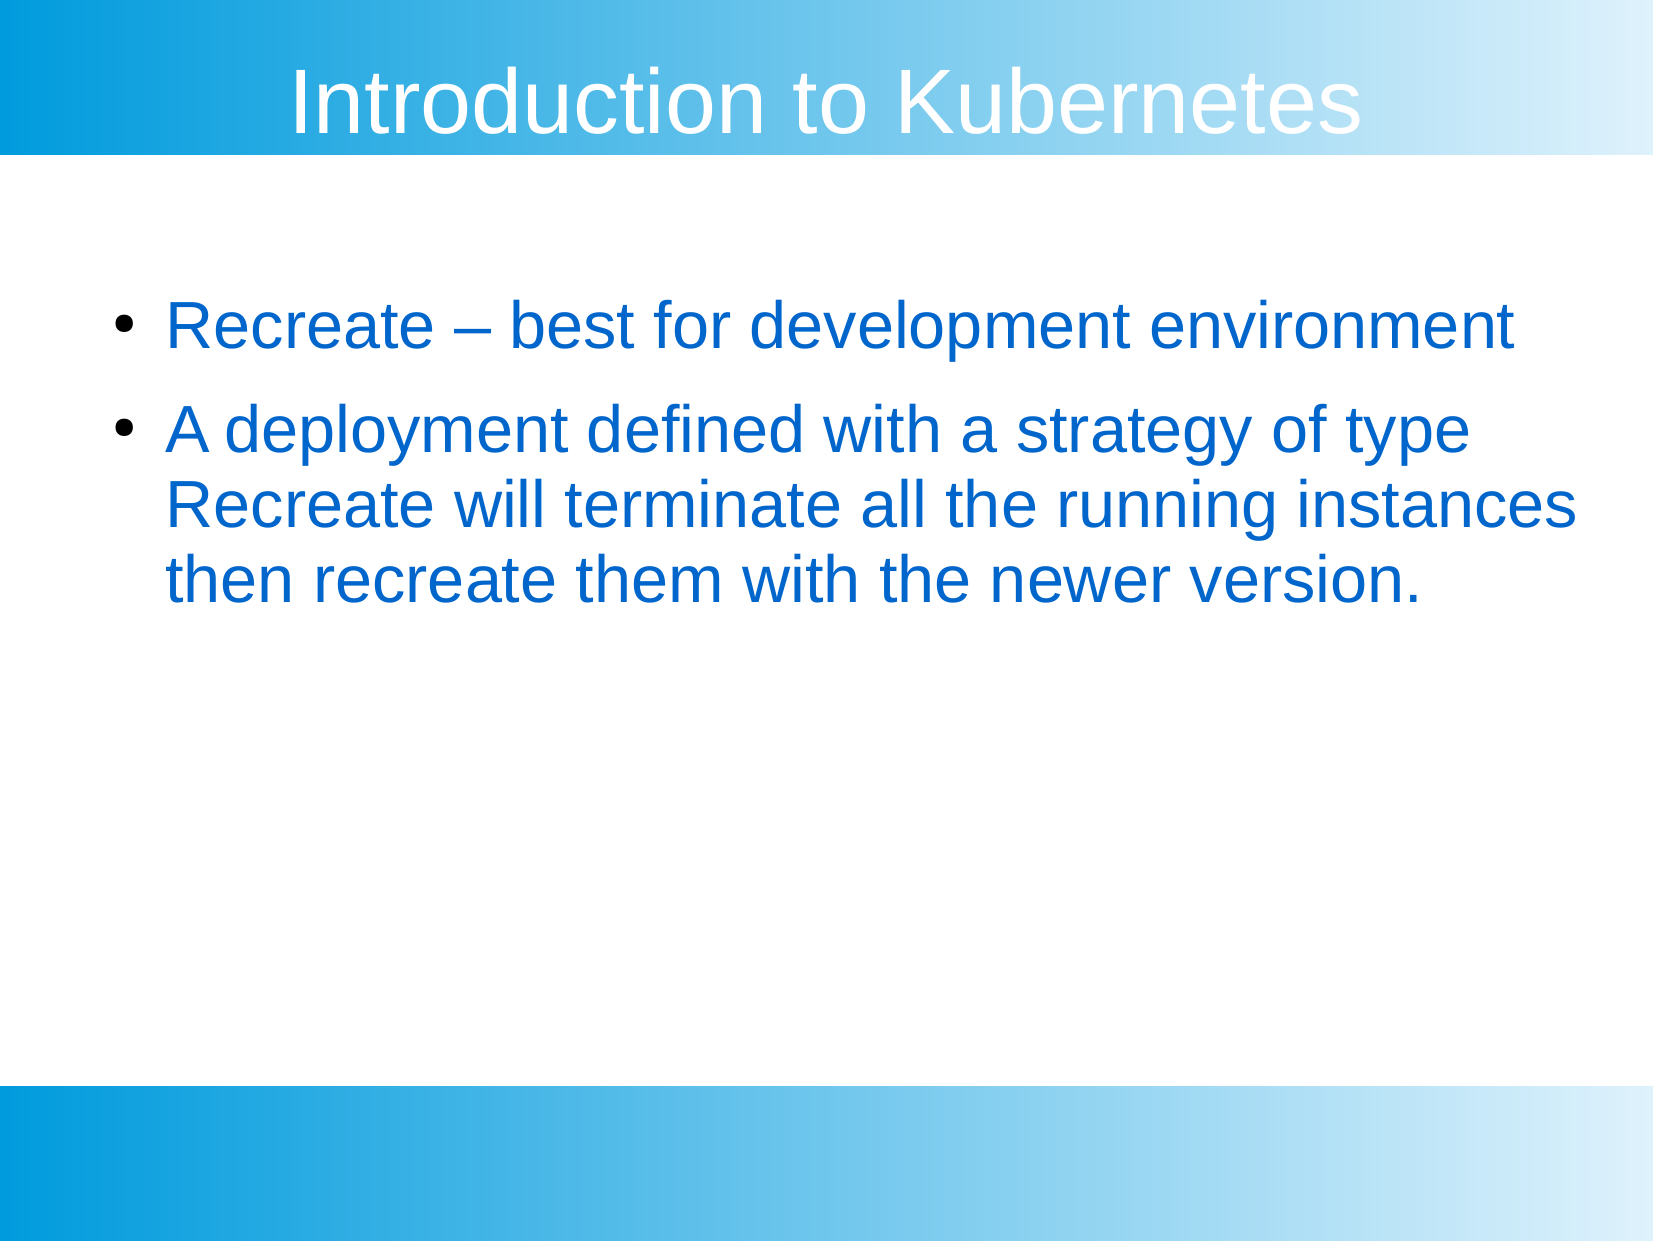

# Introduction to Kubernetes
Recreate – best for development environment
A deployment defined with a strategy of type Recreate will terminate all the running instances then recreate them with the newer version.